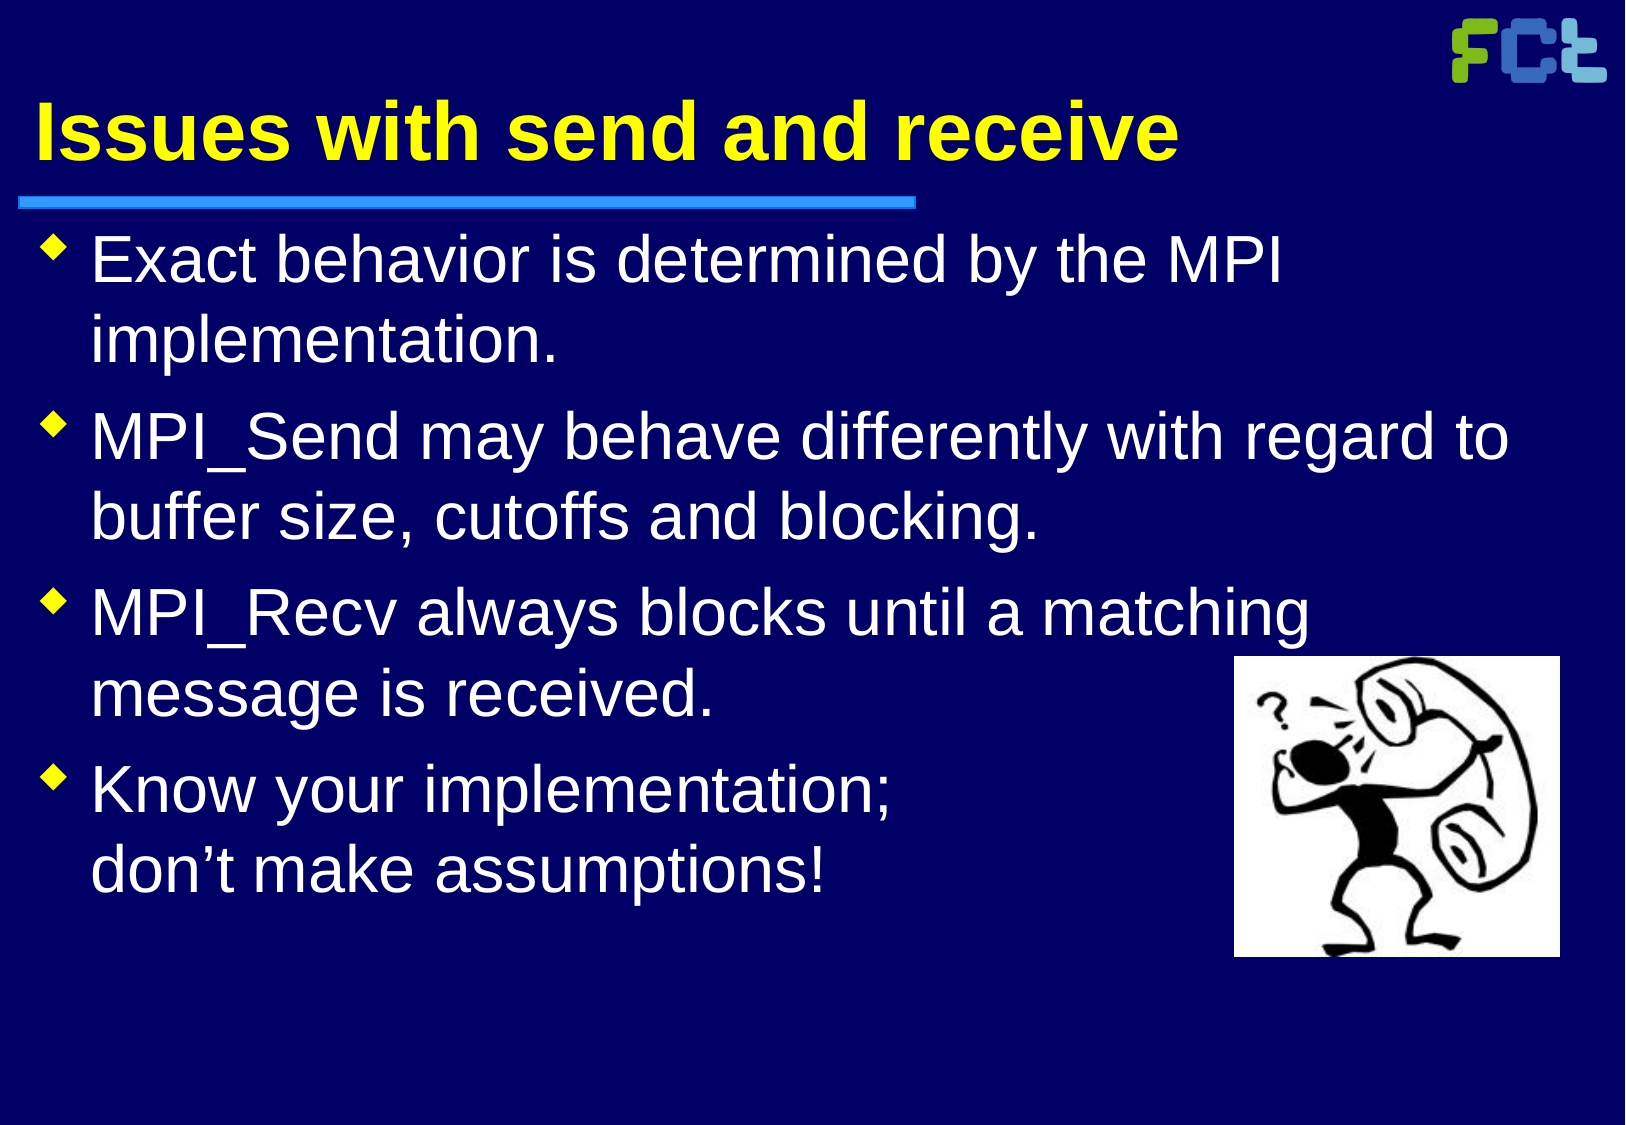

# Issues with send and receive
Exact behavior is determined by the MPI implementation.
MPI_Send may behave differently with regard to buffer size, cutoffs and blocking.
MPI_Recv always blocks until a matching message is received.
Know your implementation;
don’t make assumptions!